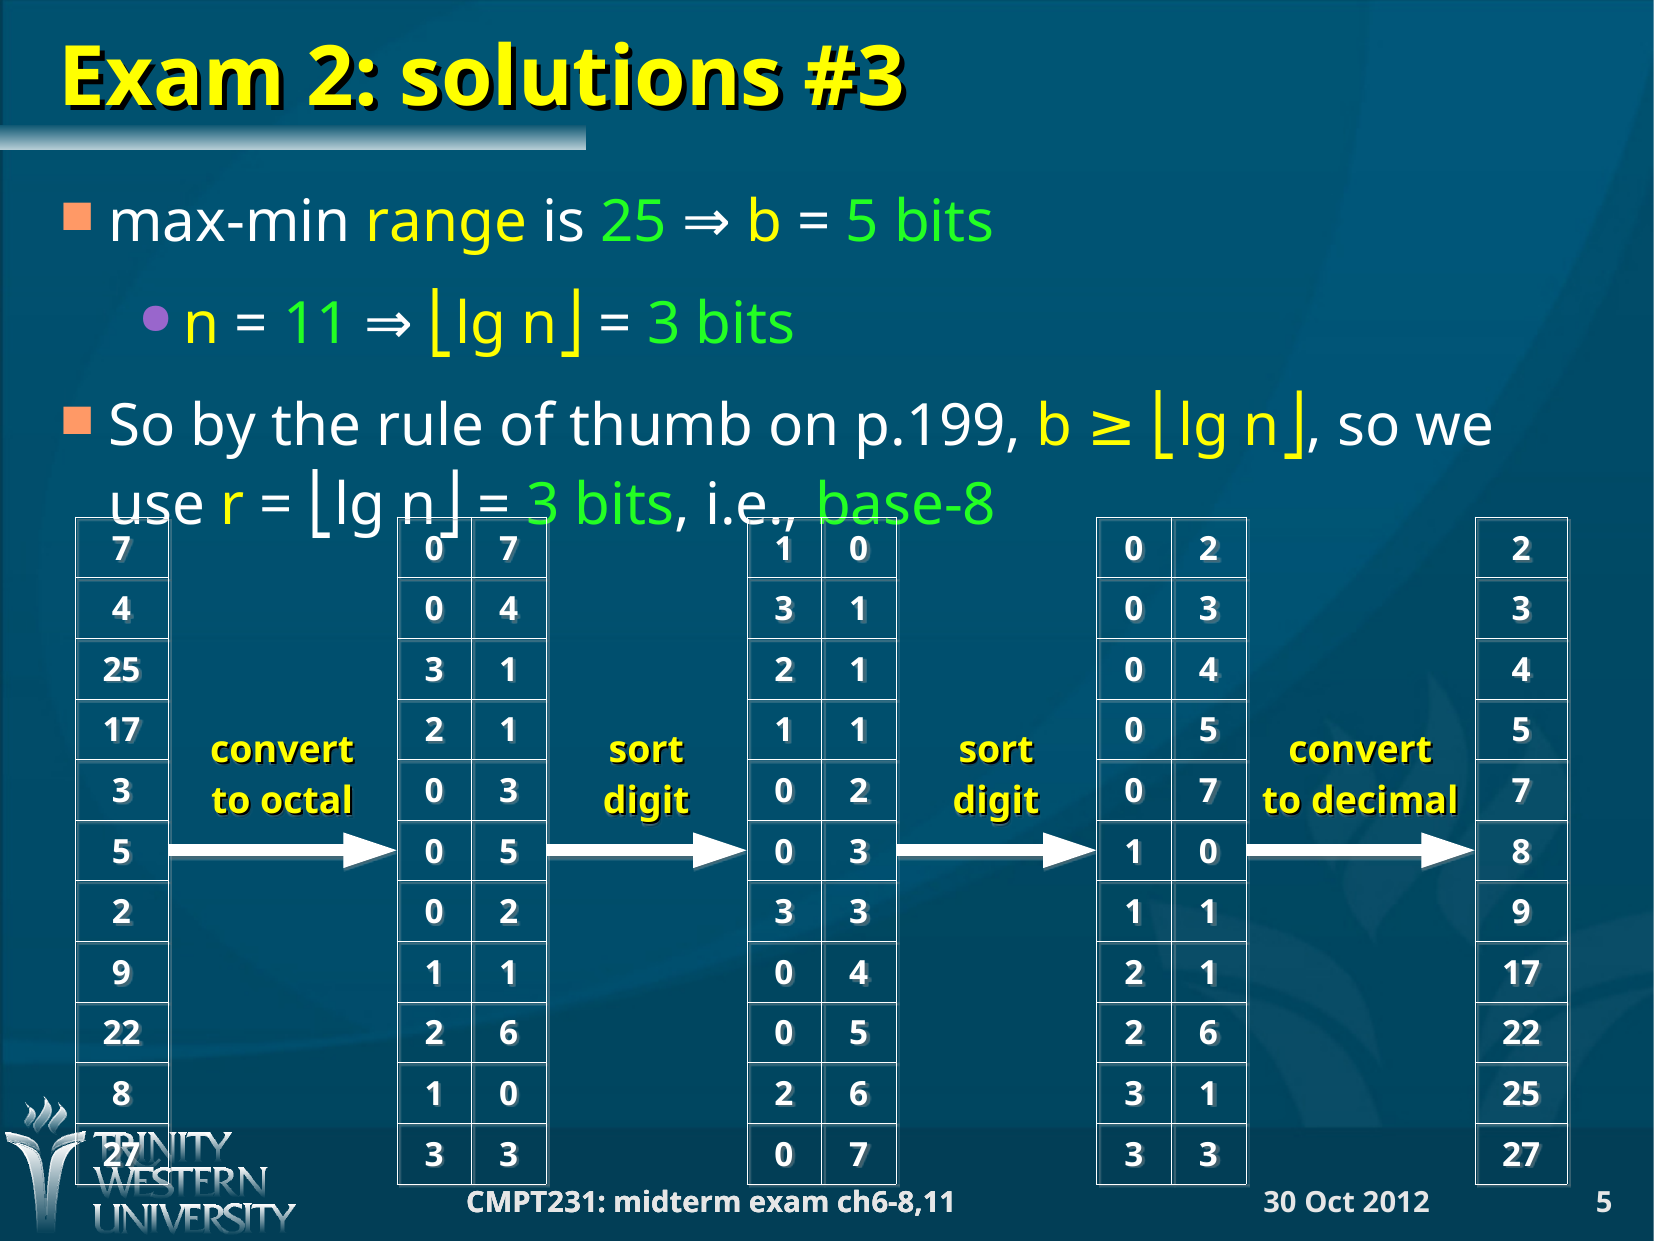

# Exam 2: solutions #3
max-min range is 25 ⇒ b = 5 bits
n = 11 ⇒ ⎣lg n⎦ = 3 bits
So by the rule of thumb on p.199, b ≥ ⎣lg n⎦, so we use r = ⎣lg n⎦ = 3 bits, i.e., base-8
| 7 |
| --- |
| 4 |
| 25 |
| 17 |
| 3 |
| 5 |
| 2 |
| 9 |
| 22 |
| 8 |
| 27 |
| 0 | 7 |
| --- | --- |
| 0 | 4 |
| 3 | 1 |
| 2 | 1 |
| 0 | 3 |
| 0 | 5 |
| 0 | 2 |
| 1 | 1 |
| 2 | 6 |
| 1 | 0 |
| 3 | 3 |
| 1 | 0 |
| --- | --- |
| 3 | 1 |
| 2 | 1 |
| 1 | 1 |
| 0 | 2 |
| 0 | 3 |
| 3 | 3 |
| 0 | 4 |
| 0 | 5 |
| 2 | 6 |
| 0 | 7 |
| 0 | 2 |
| --- | --- |
| 0 | 3 |
| 0 | 4 |
| 0 | 5 |
| 0 | 7 |
| 1 | 0 |
| 1 | 1 |
| 2 | 1 |
| 2 | 6 |
| 3 | 1 |
| 3 | 3 |
| 2 |
| --- |
| 3 |
| 4 |
| 5 |
| 7 |
| 8 |
| 9 |
| 17 |
| 22 |
| 25 |
| 27 |
CMPT231: midterm exam ch6-8,11
30 Oct 2012
5